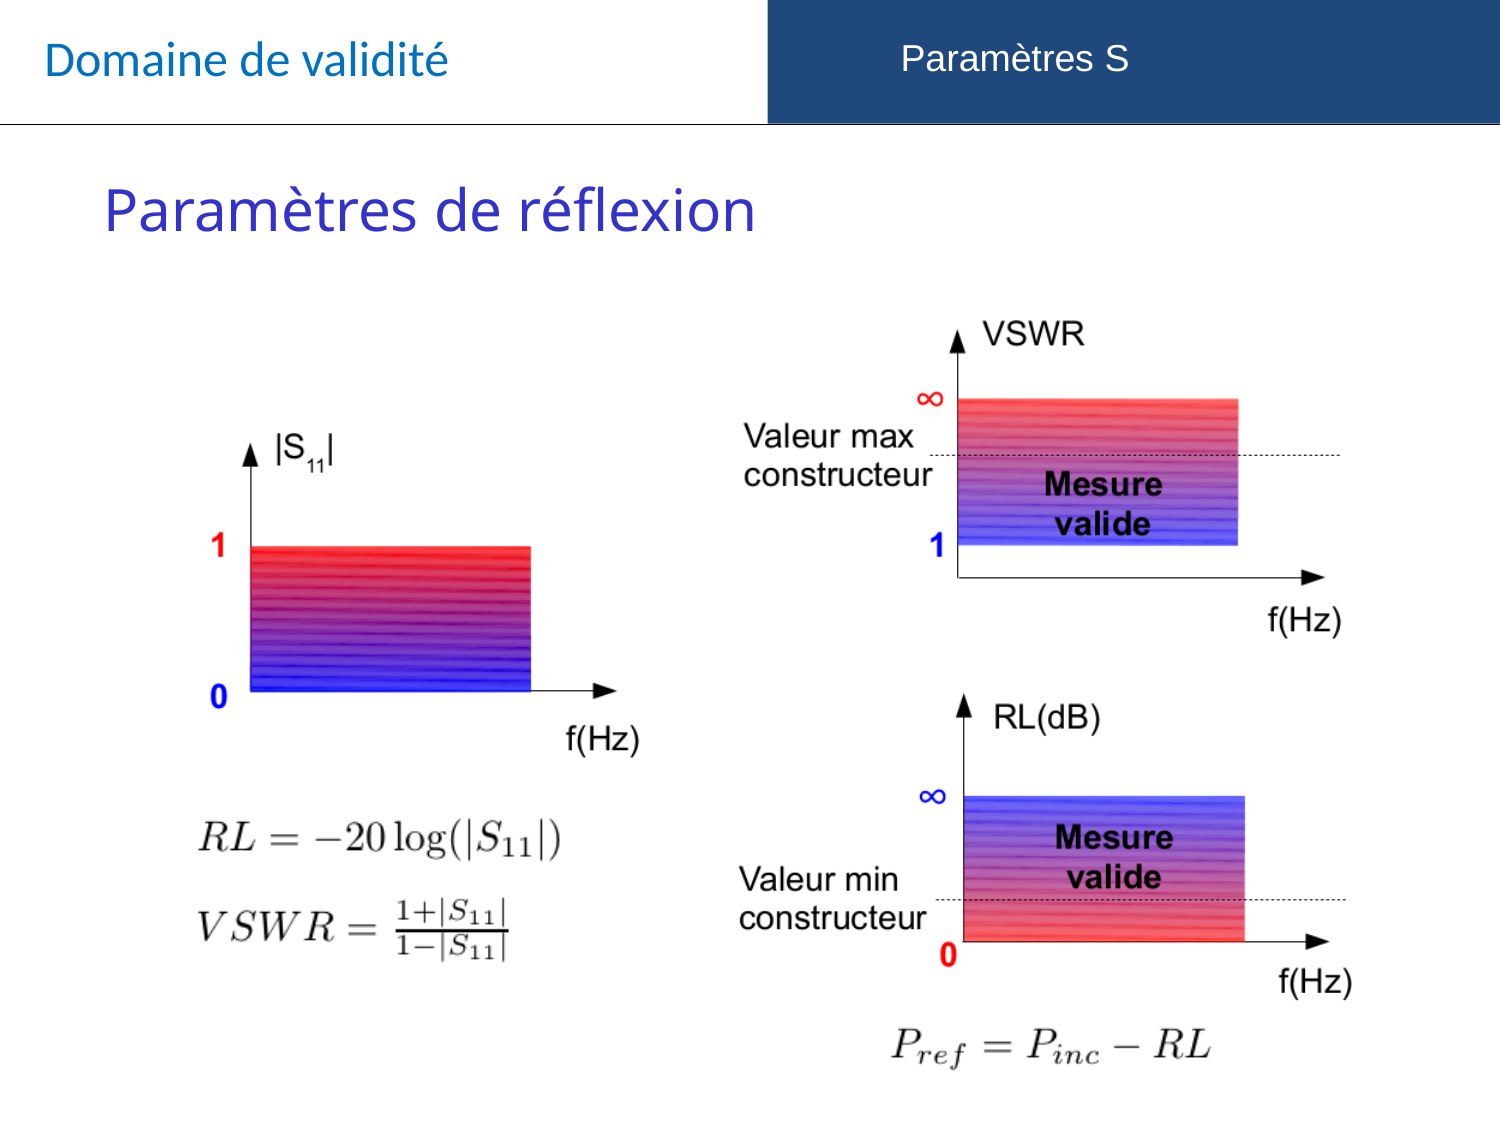

DUT GEII
Domaine de validité
Paramètres S
Paramètres de réflexion